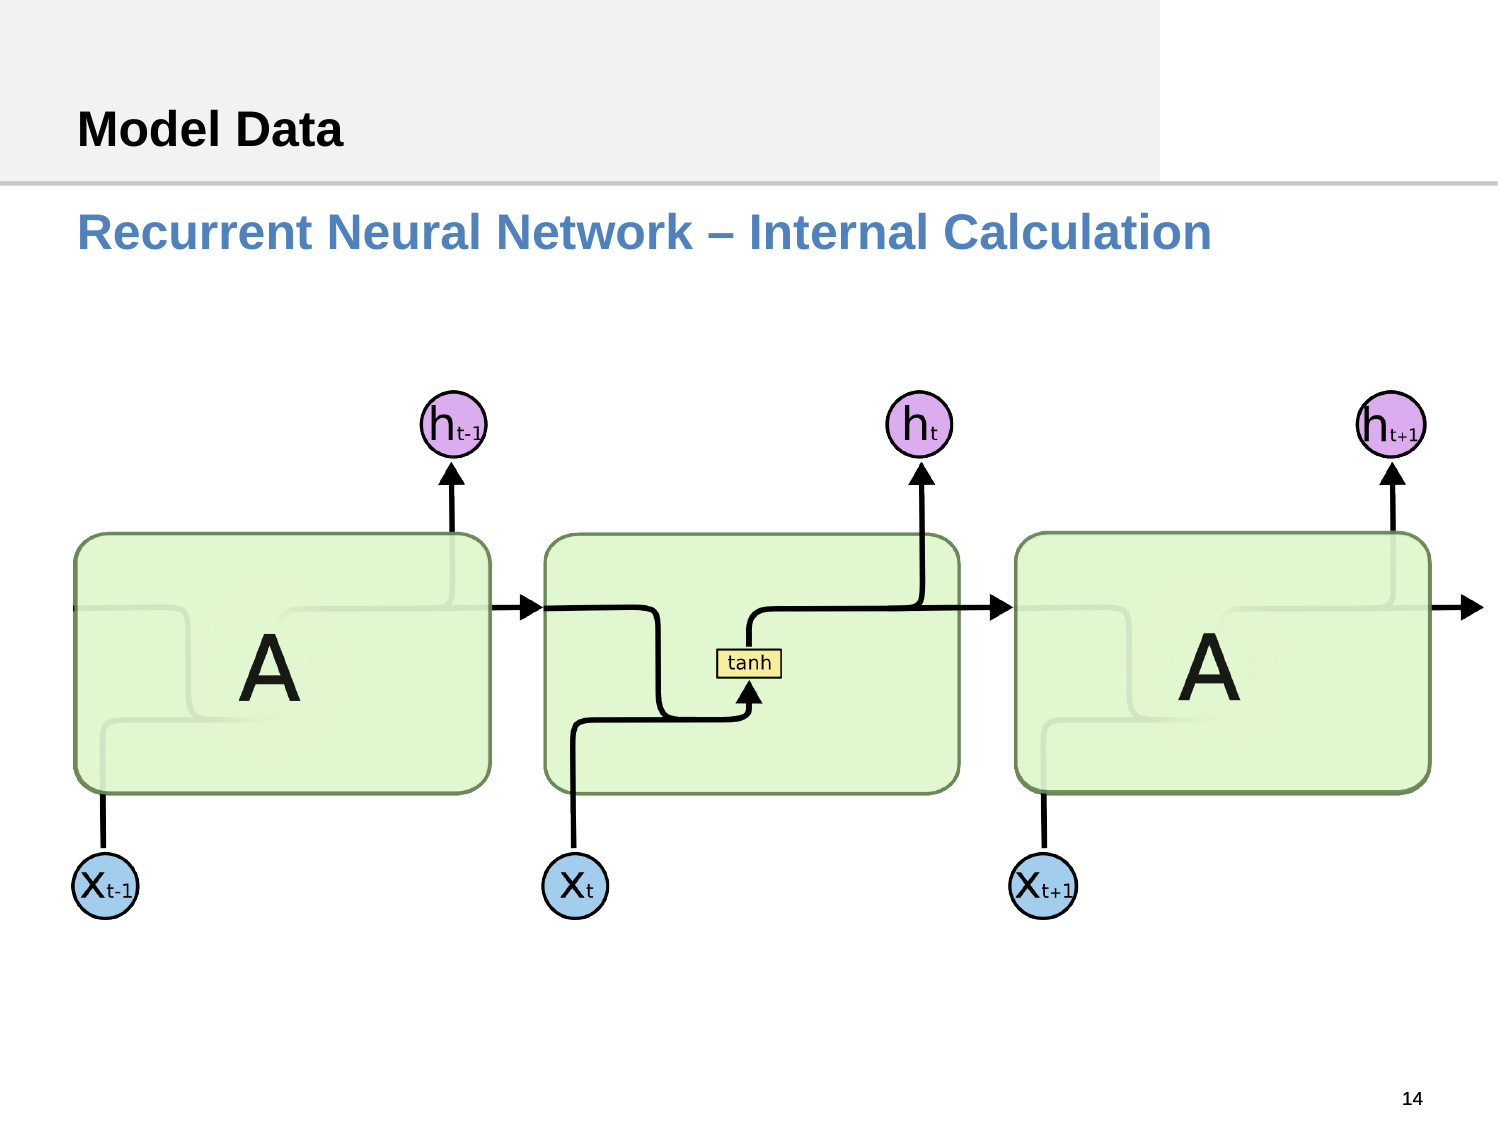

Model Data
Recurrent Neural Network – Internal Calculation